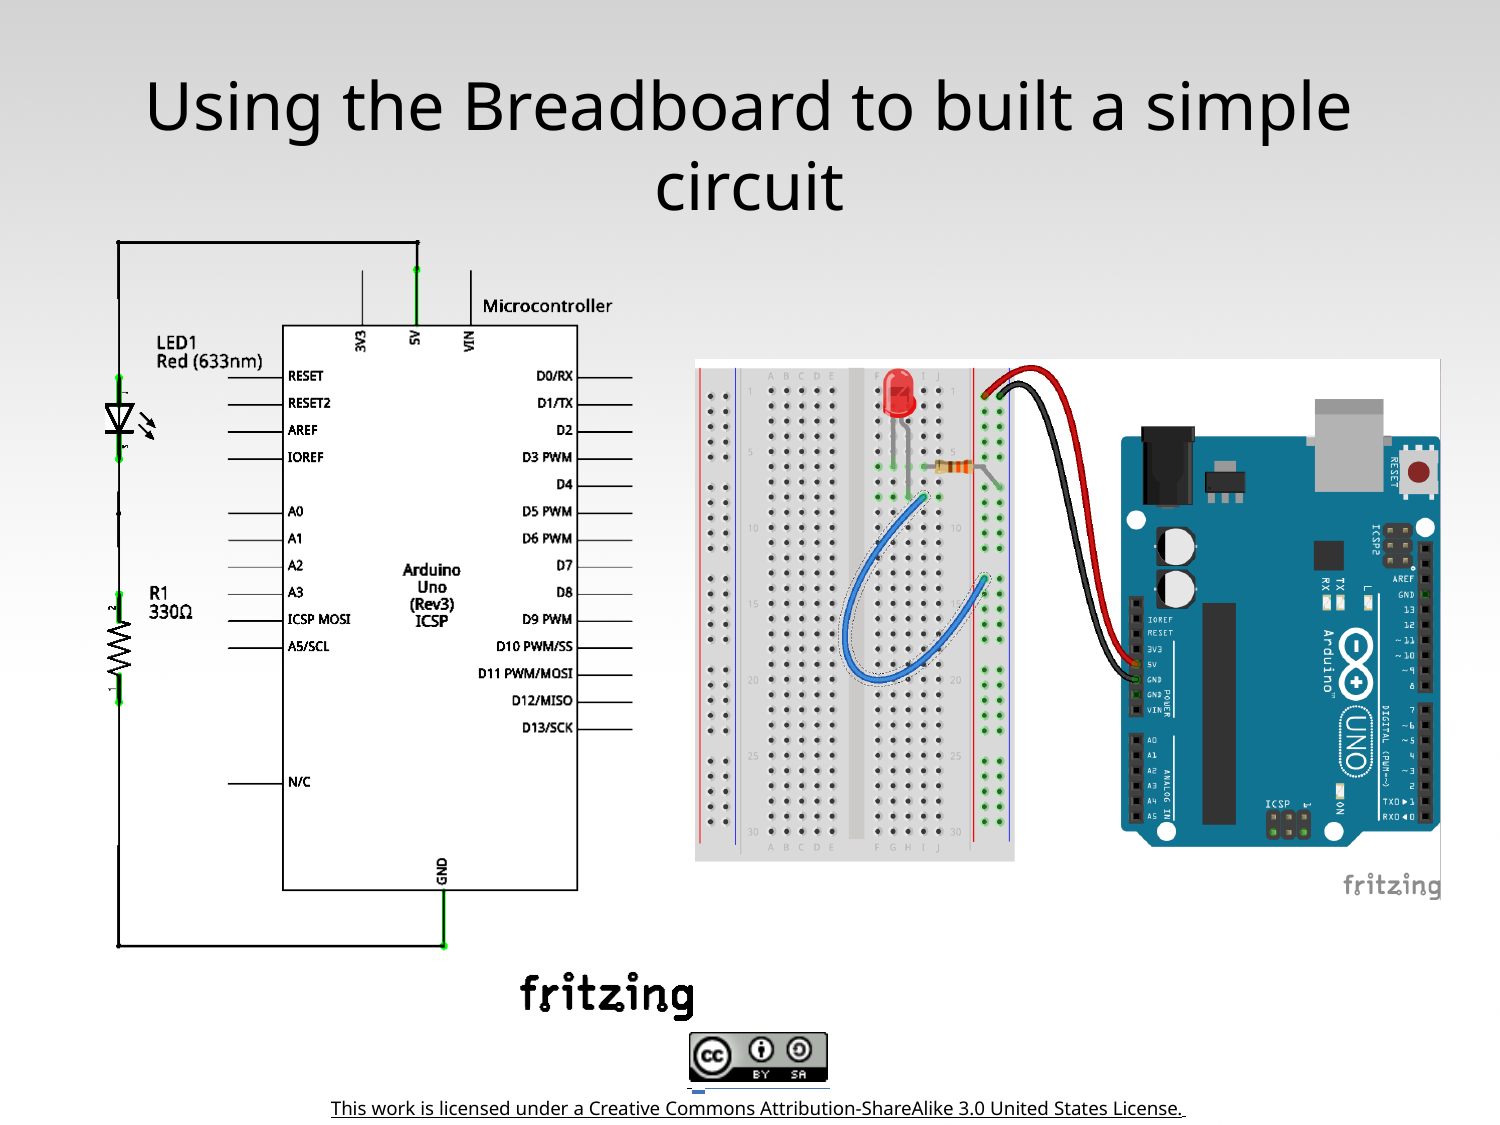

# Using the Breadboard to built a simple circuit